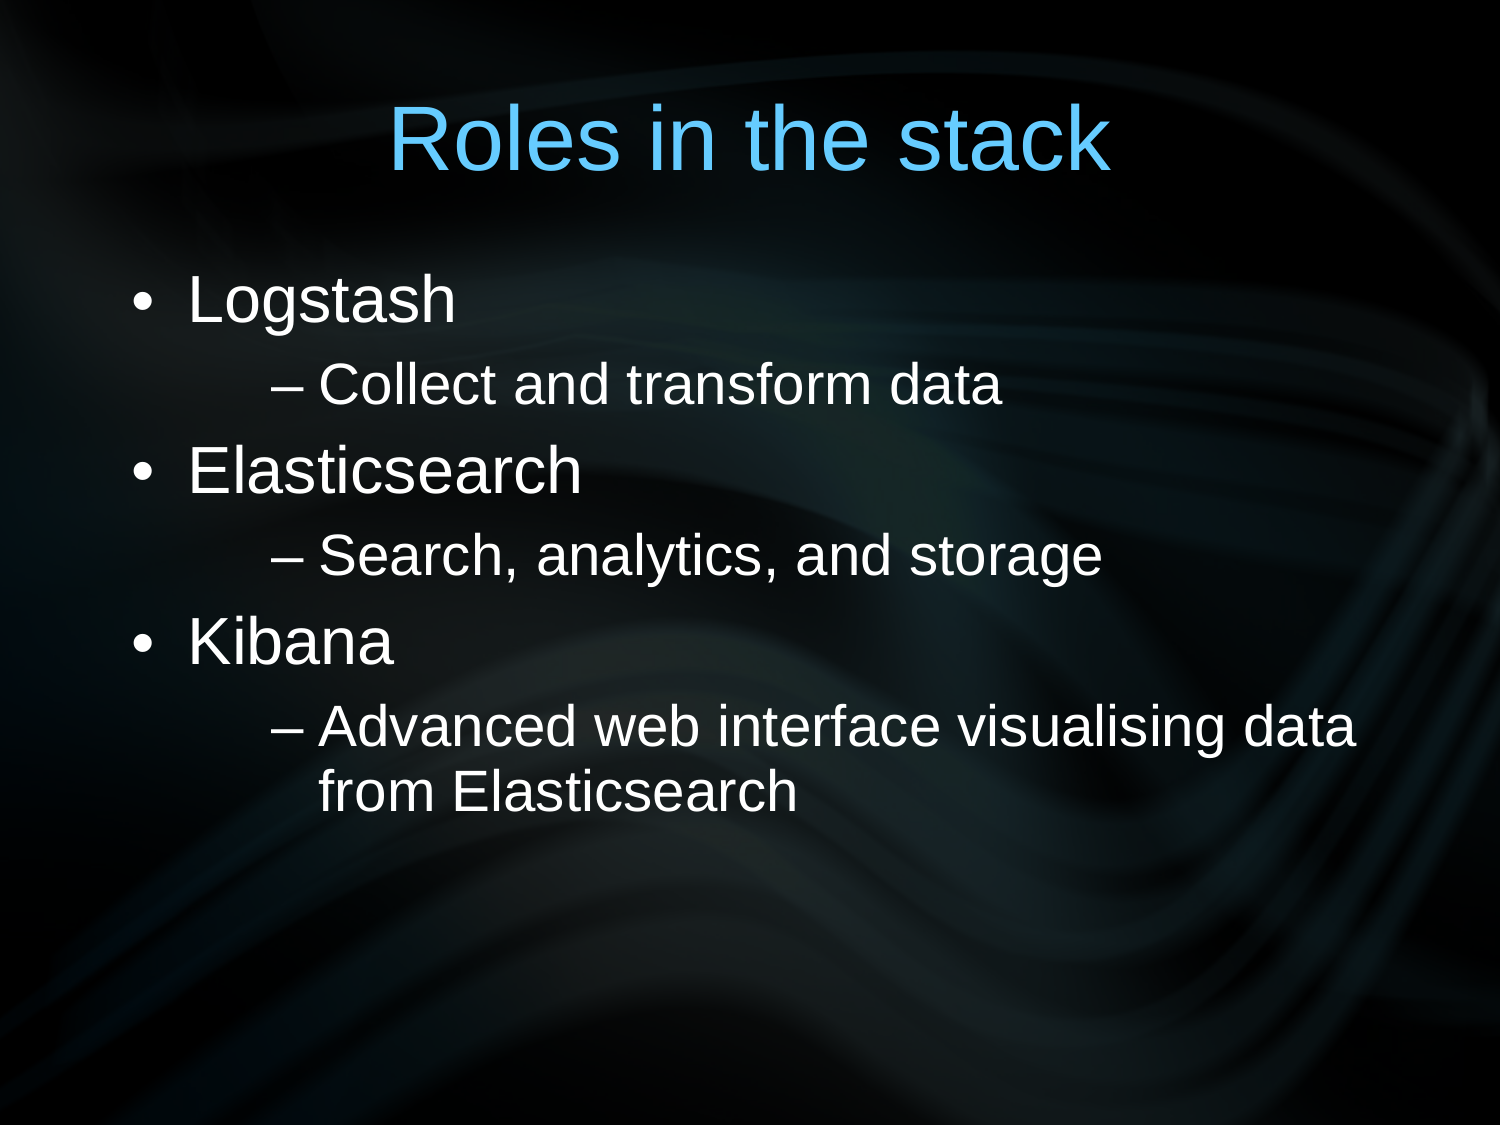

# Roles in the stack
Logstash
Collect and transform data
Elasticsearch
Search, analytics, and storage
Kibana
Advanced web interface visualising data from Elasticsearch